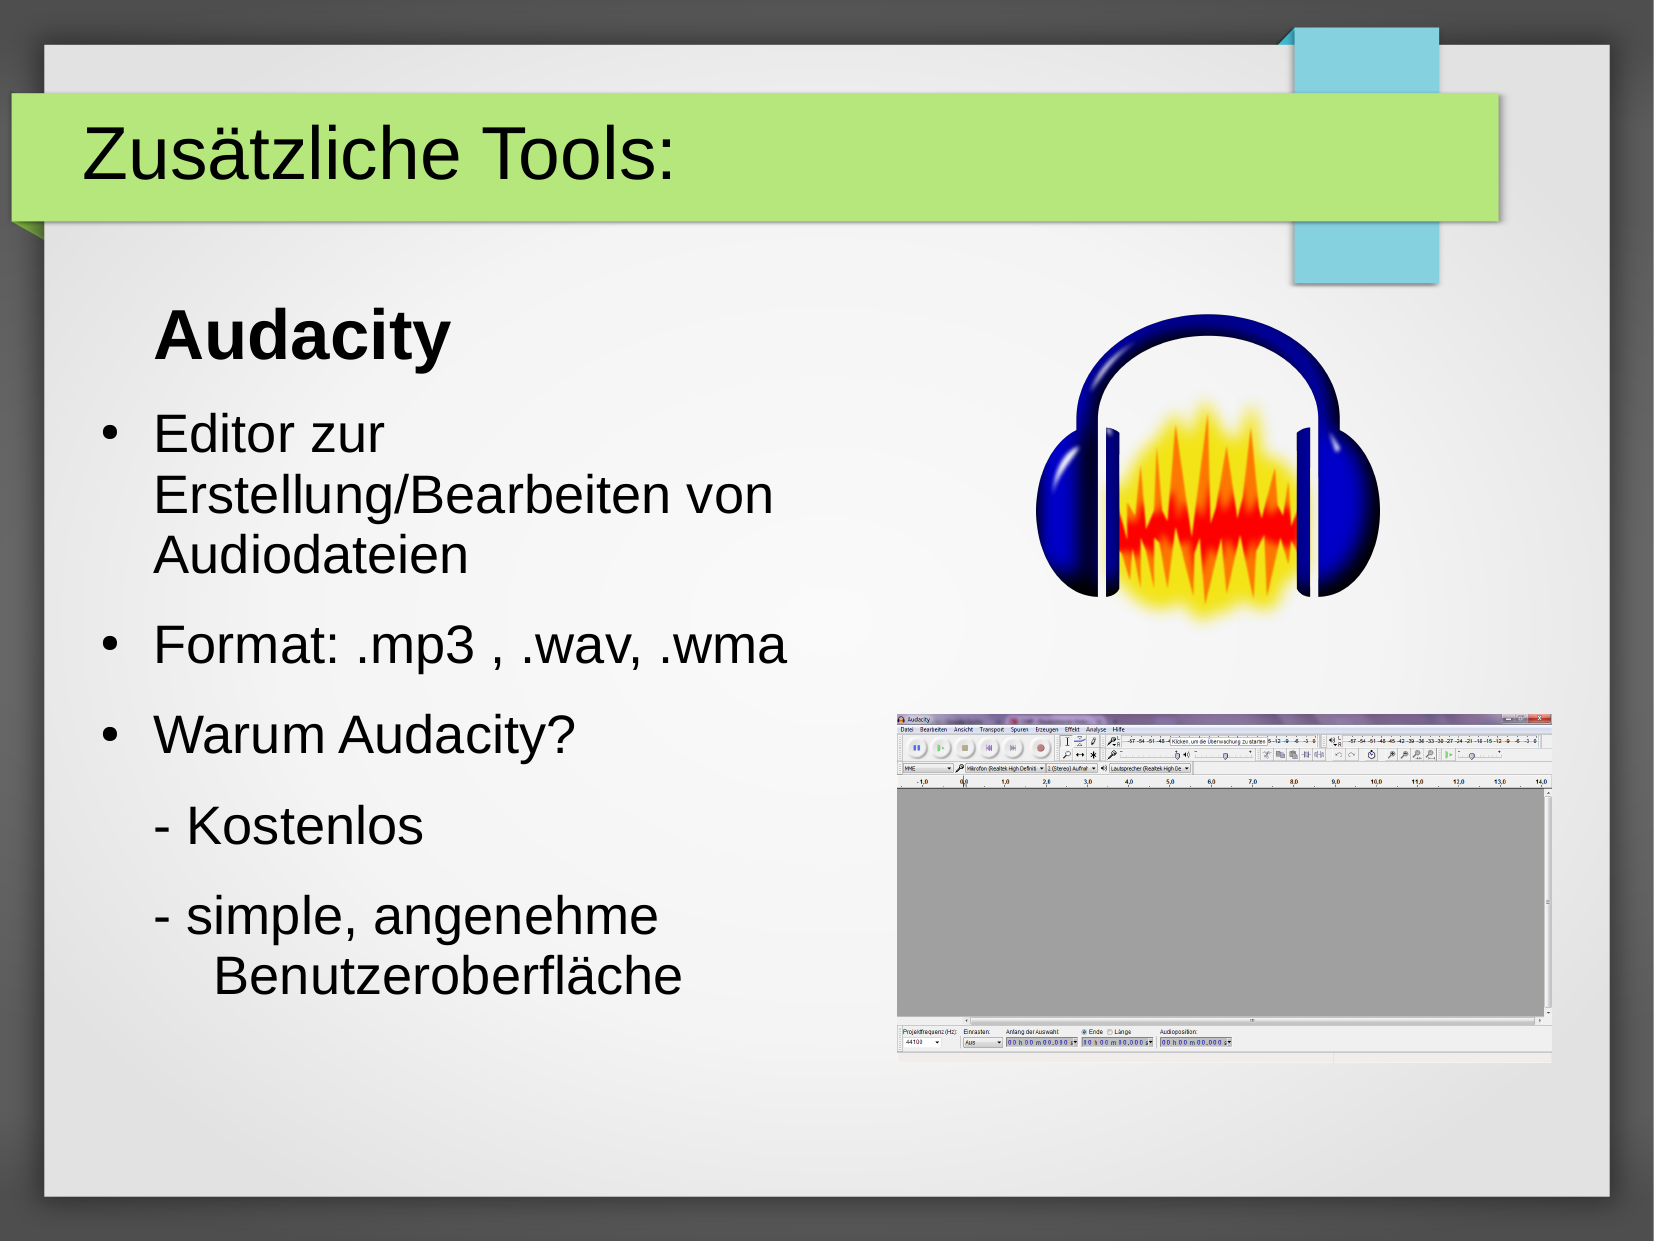

# Zusätzliche Tools:
Audacity
Editor zur Erstellung/Bearbeiten von Audiodateien
Format: .mp3 , .wav, .wma
Warum Audacity?
- Kostenlos
- simple, angenehme Benutzeroberfläche